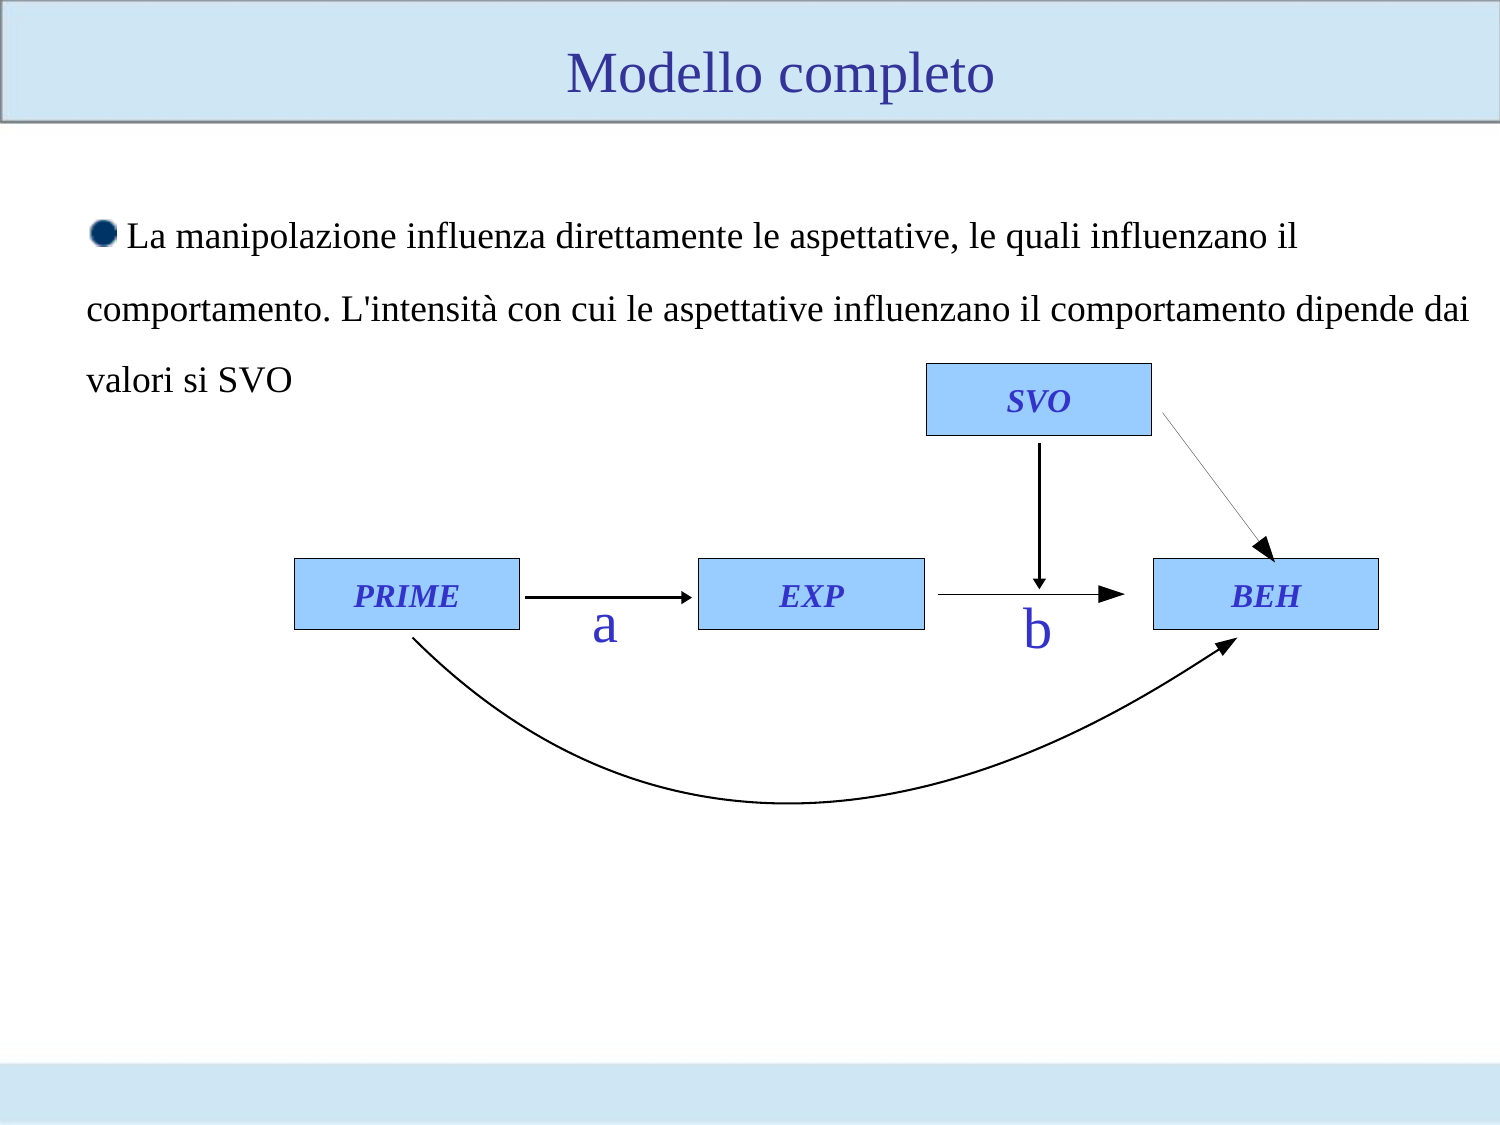

# Modello completo
 La manipolazione influenza direttamente le aspettative, le quali influenzano il comportamento. L'intensità con cui le aspettative influenzano il comportamento dipende dai valori si SVO
SVO
PRIME
EXP
BEH
a
b